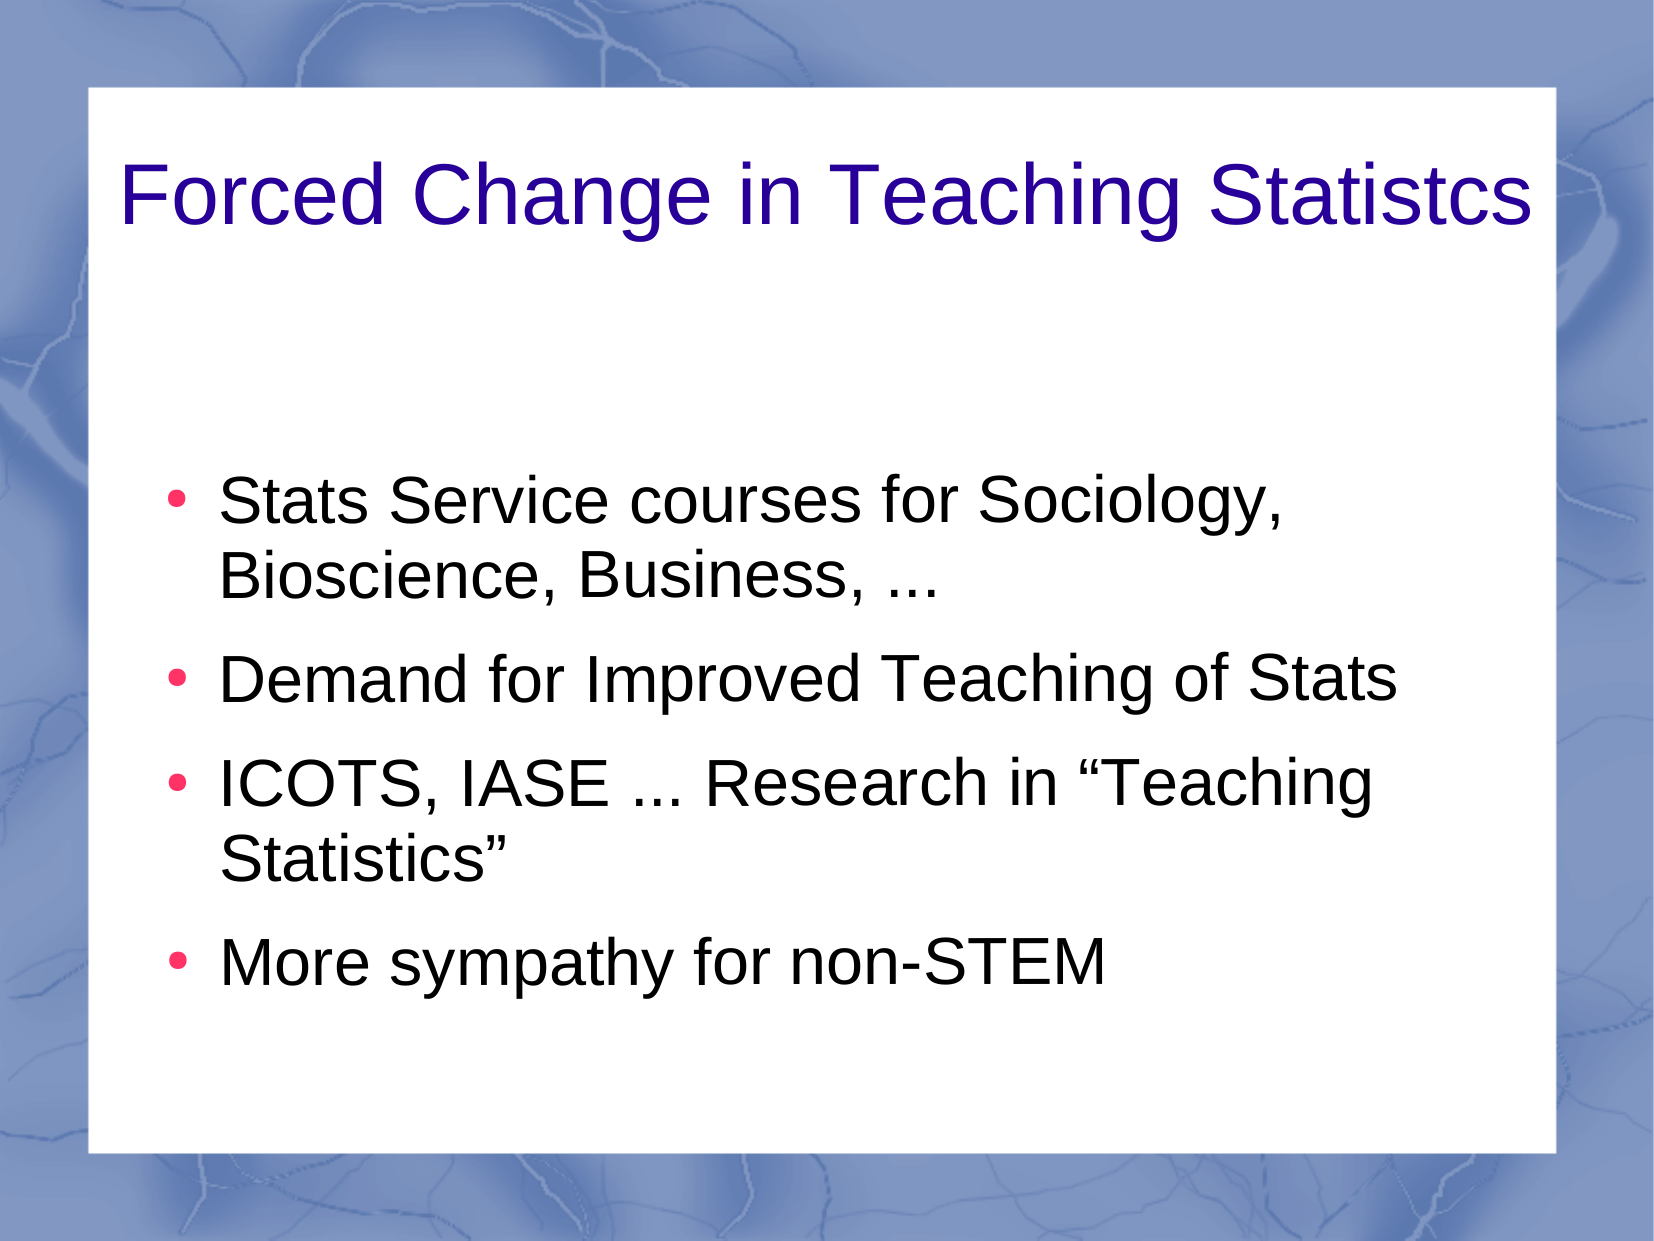

# Forced Change in Teaching Statistcs
Stats Service courses for Sociology, Bioscience, Business, ...
Demand for Improved Teaching of Stats
ICOTS, IASE ... Research in “Teaching Statistics”
More sympathy for non-STEM